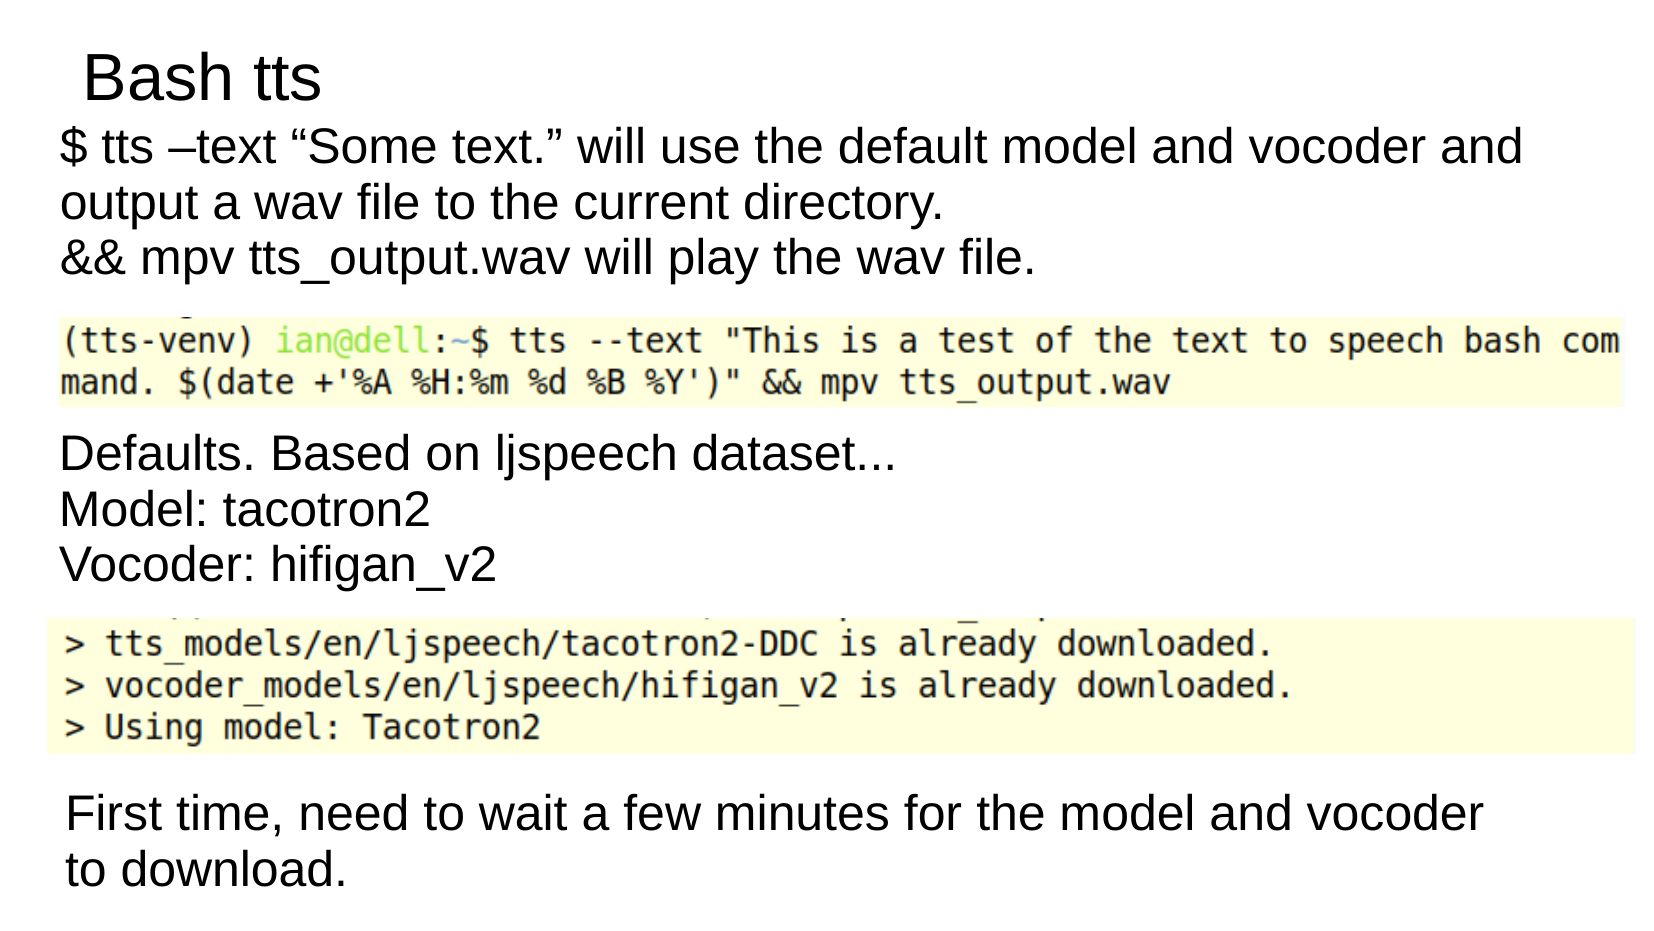

# Bash tts
$ tts –text “Some text.” will use the default model and vocoder and output a wav file to the current directory.
&& mpv tts_output.wav will play the wav file.
Defaults. Based on ljspeech dataset...
Model: tacotron2
Vocoder: hifigan_v2
First time, need to wait a few minutes for the model and vocoder to download.